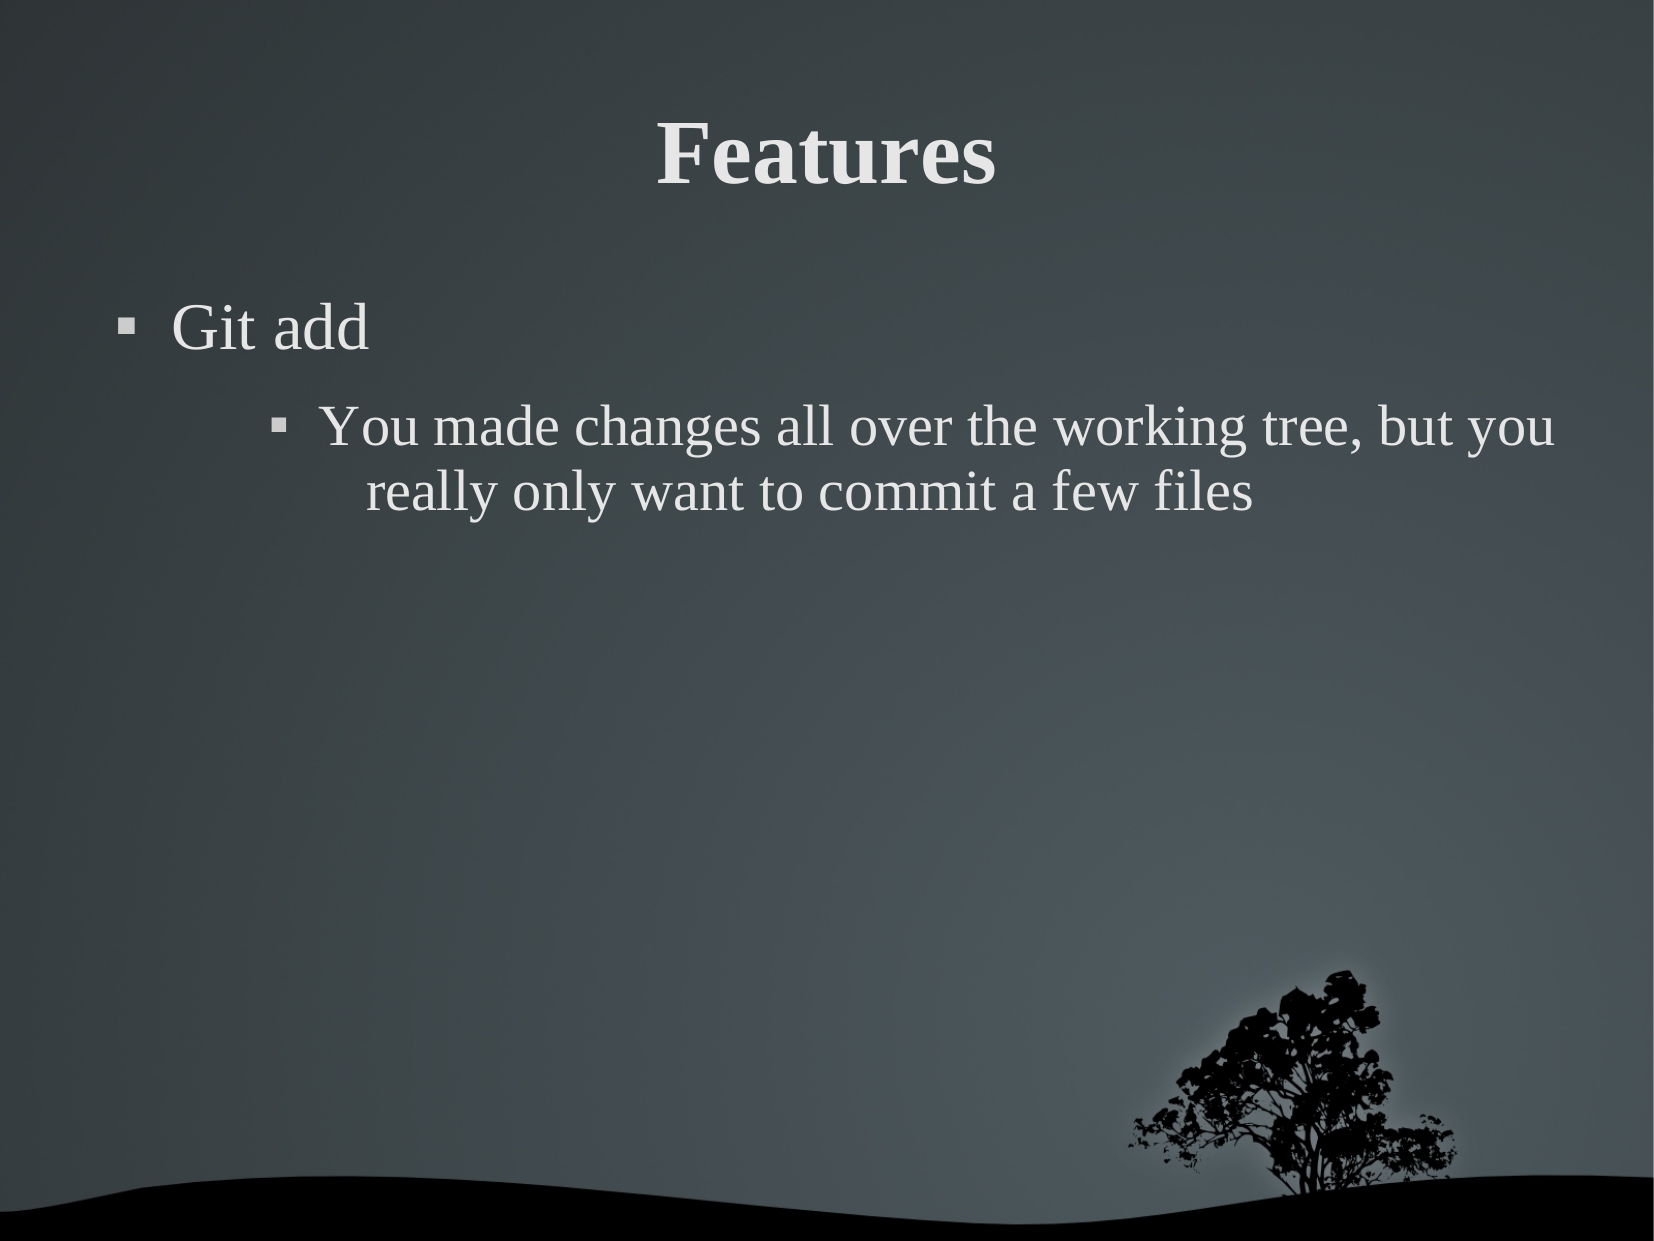

# Features
Git add
You made changes all over the working tree, but you really only want to commit a few files